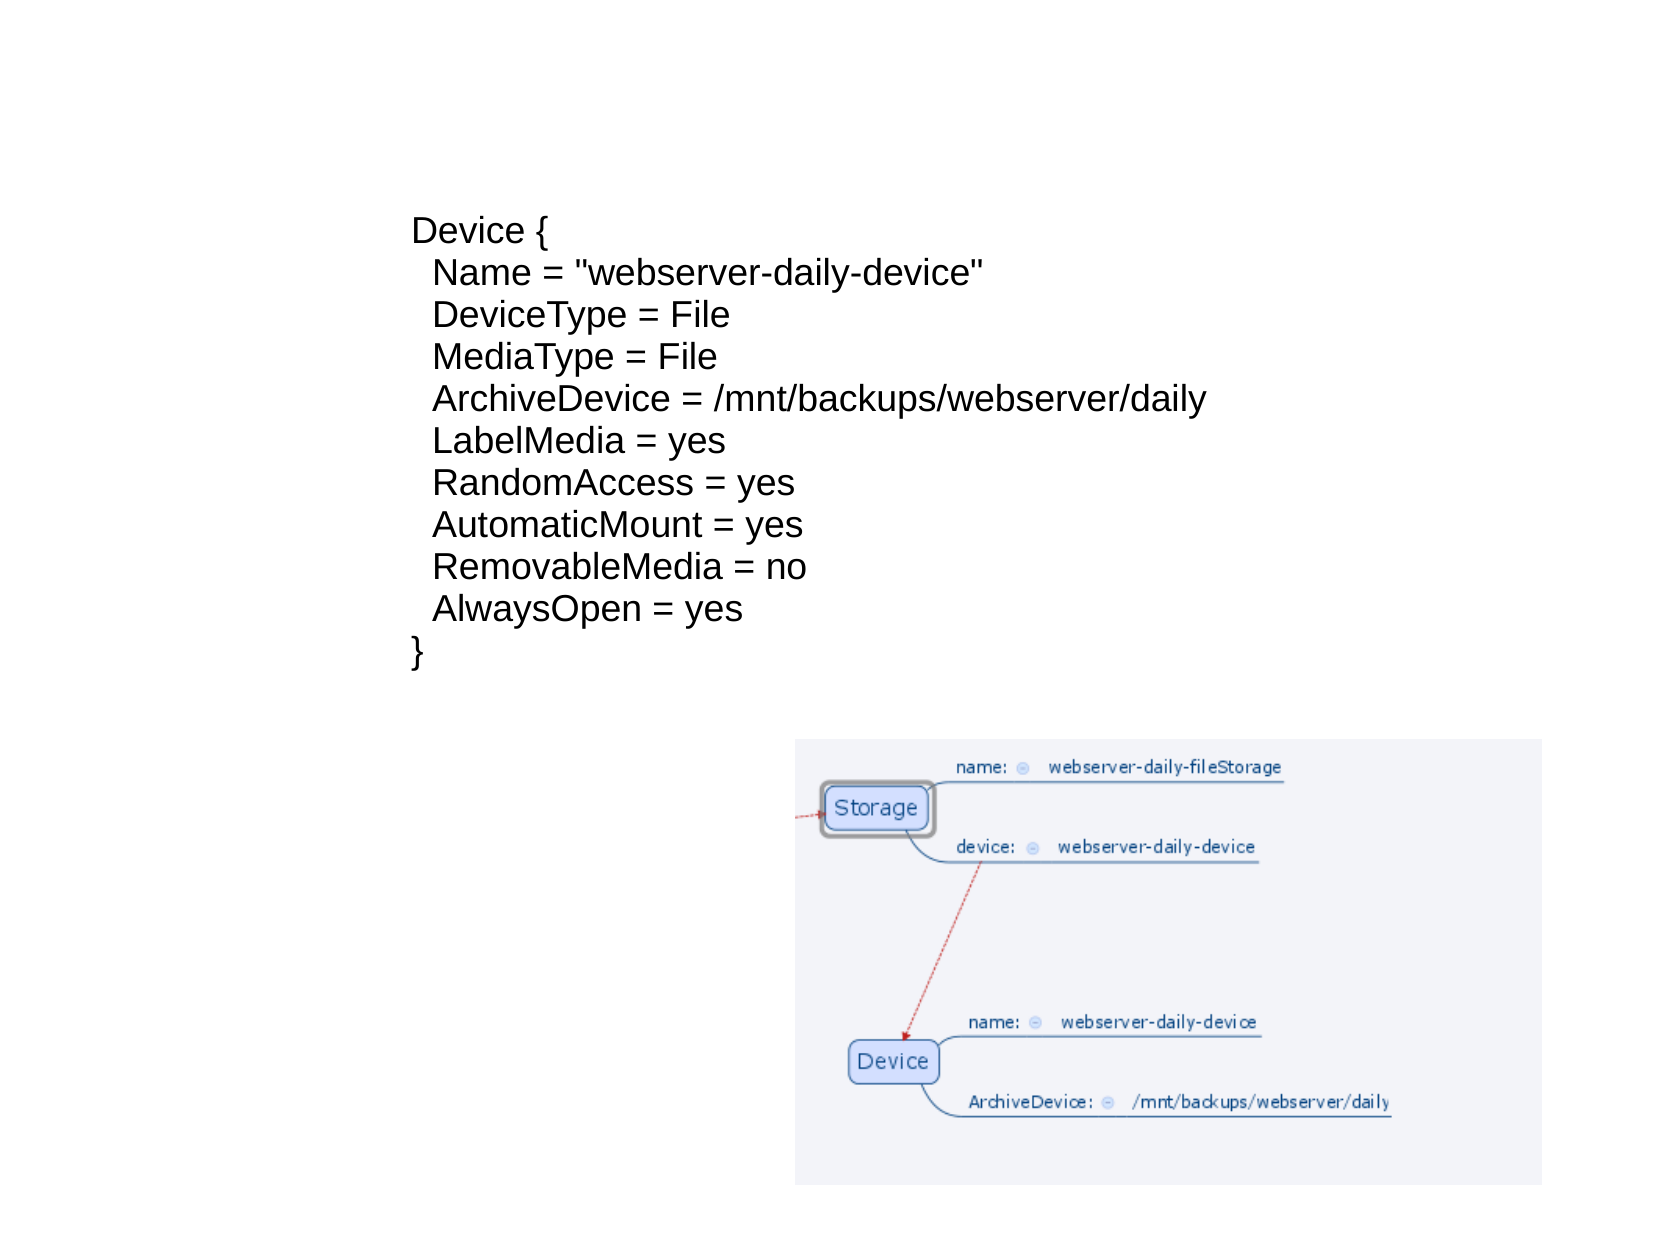

Device {
 Name = "webserver-daily-device"
 DeviceType = File
 MediaType = File
 ArchiveDevice = /mnt/backups/webserver/daily
 LabelMedia = yes
 RandomAccess = yes
 AutomaticMount = yes
 RemovableMedia = no
 AlwaysOpen = yes
}